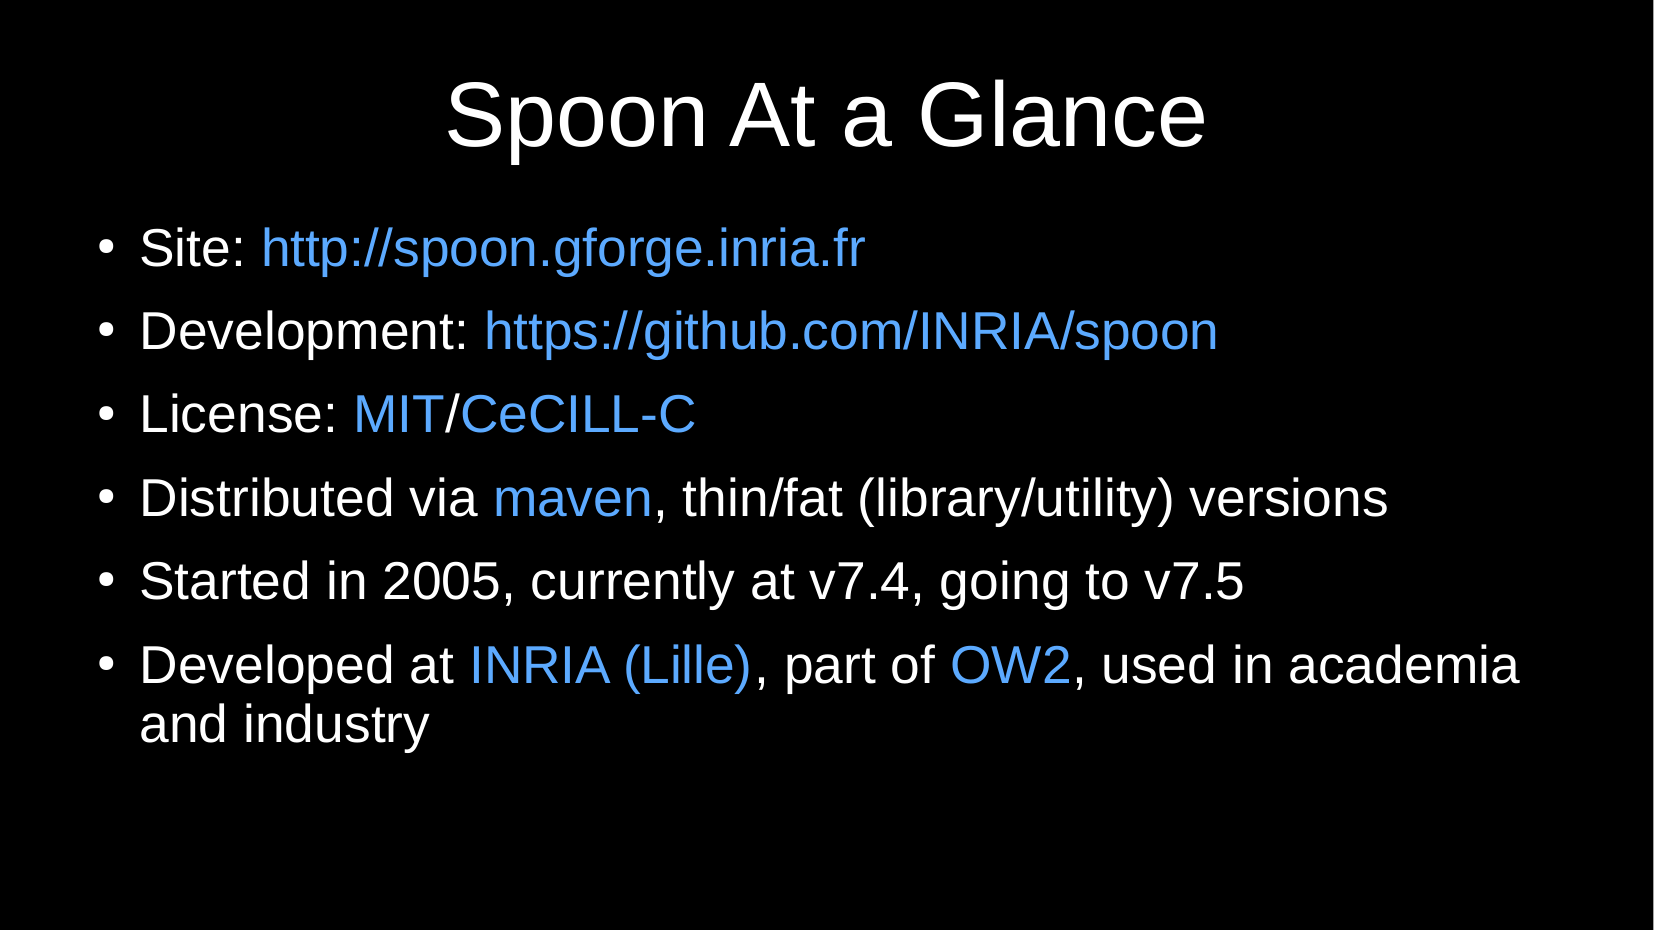

# Spoon At a Glance
Site: http://spoon.gforge.inria.fr
Development: https://github.com/INRIA/spoon
License: MIT/CeCILL-C
Distributed via maven, thin/fat (library/utility) versions
Started in 2005, currently at v7.4, going to v7.5
Developed at INRIA (Lille), part of OW2, used in academia and industry